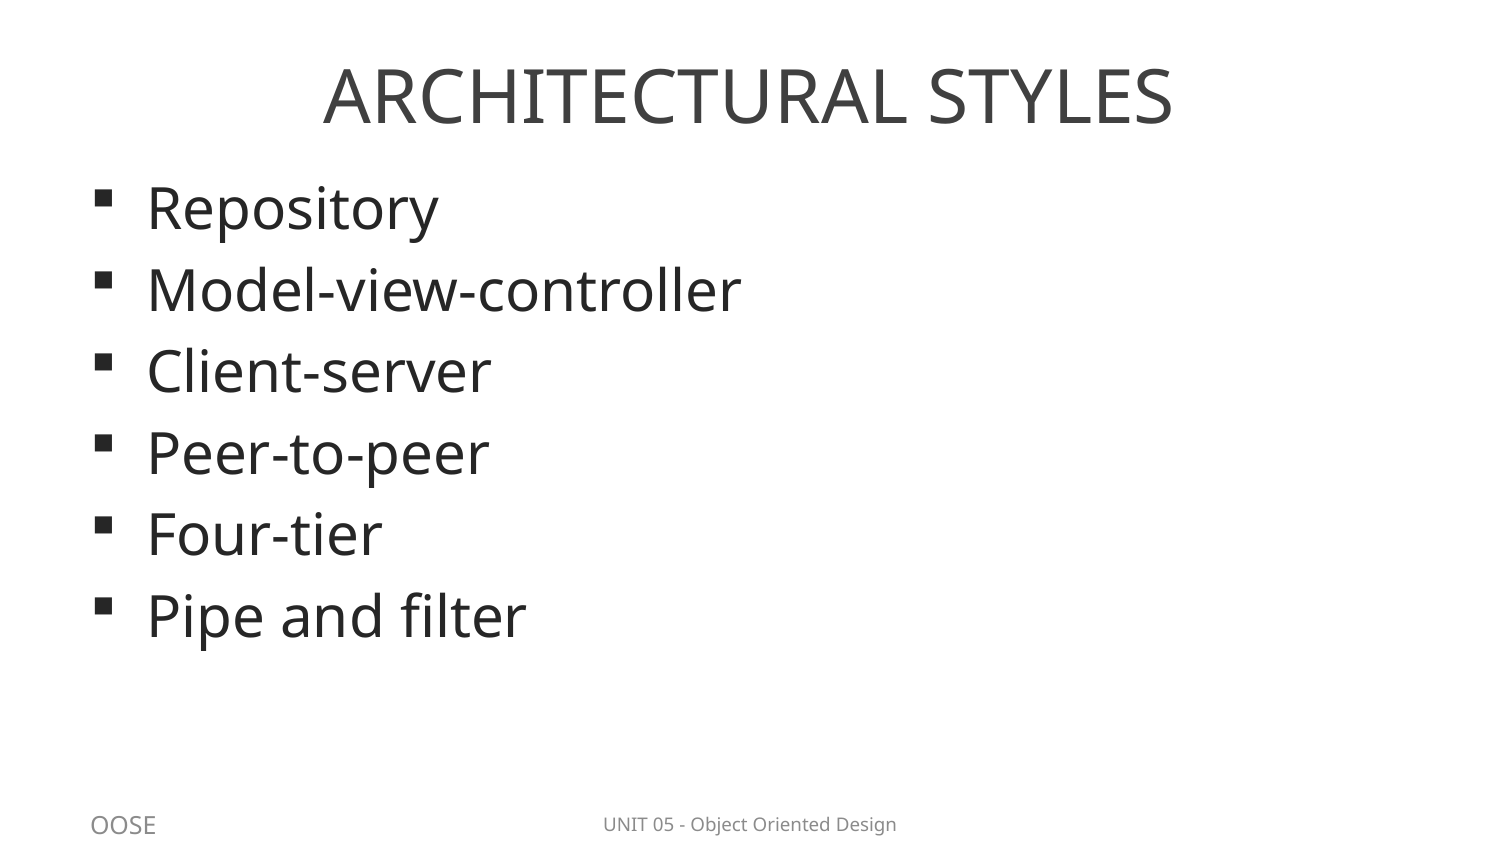

# Architectural styles
Repository
Model-view-controller
Client-server
Peer-to-peer
Four-tier
Pipe and filter
OOSE
UNIT 05 - Object Oriented Design